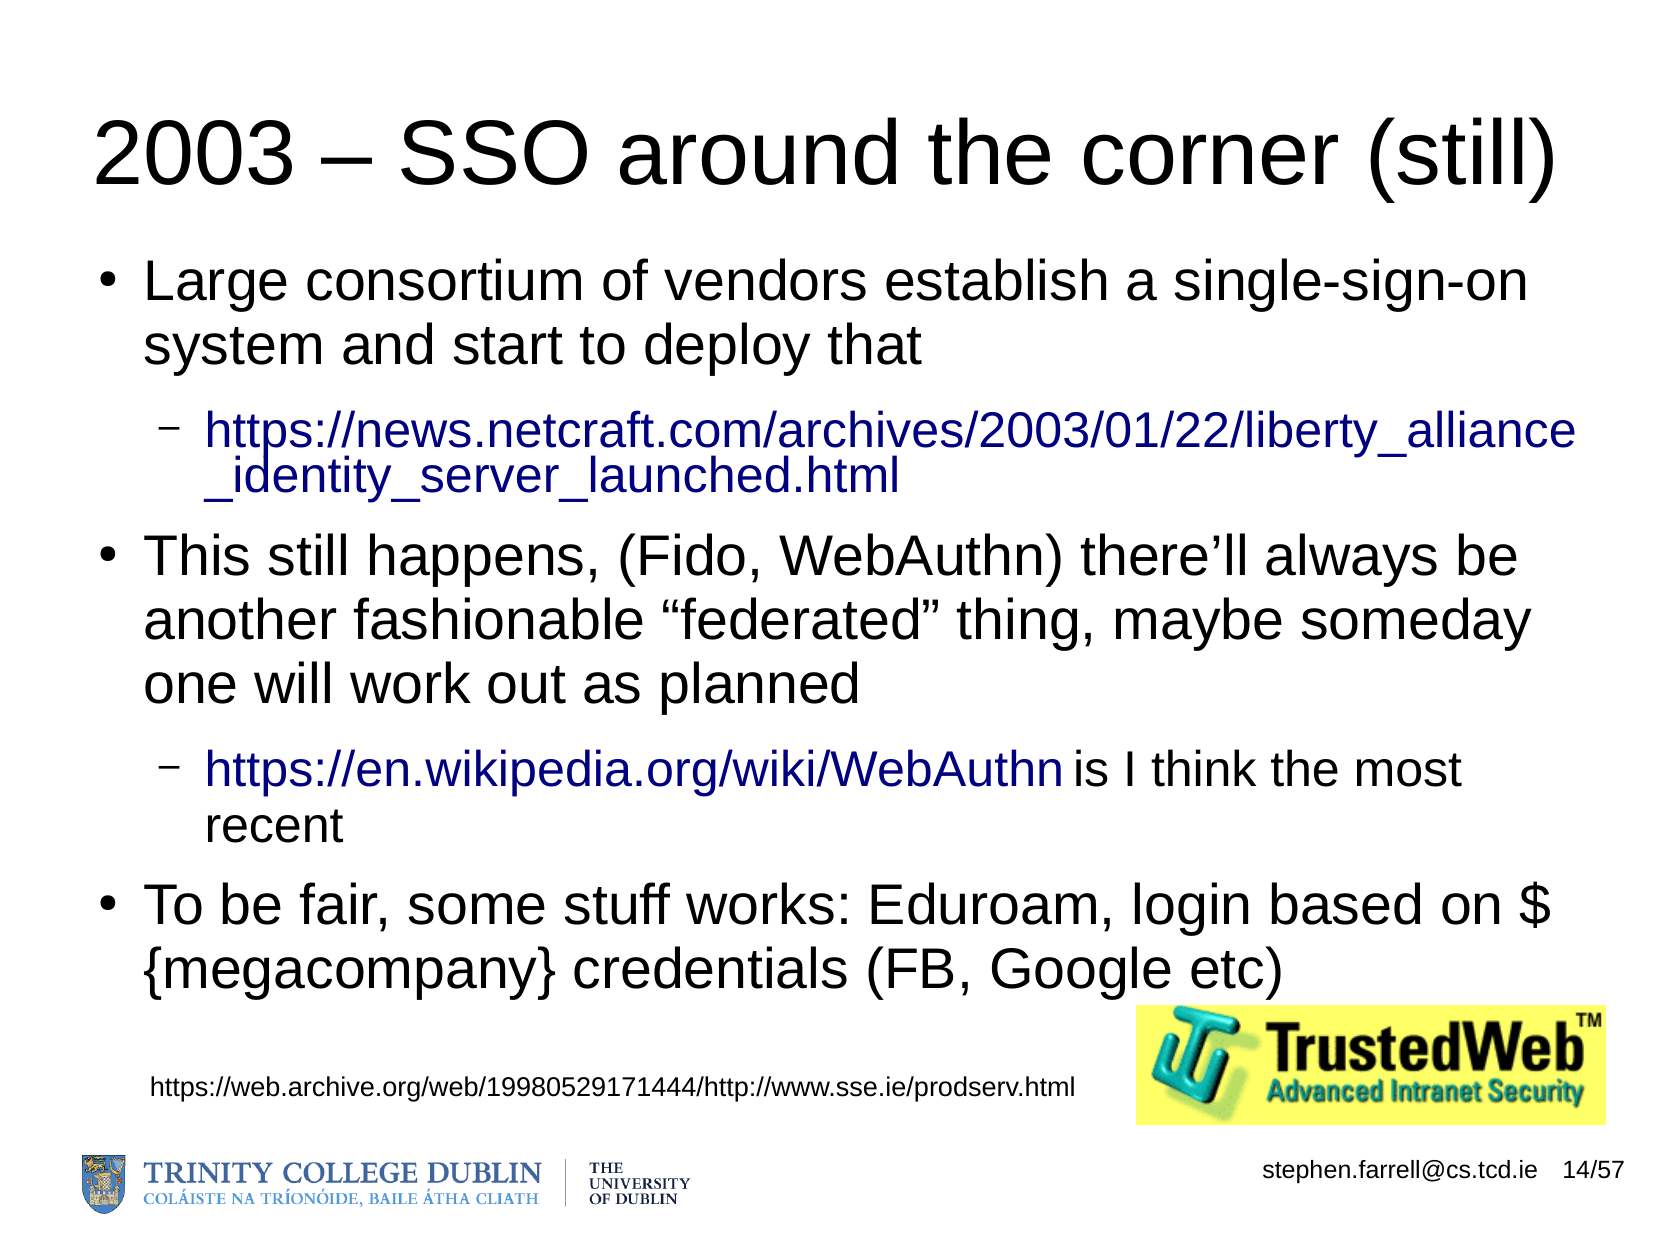

# 2003 – SSO around the corner (still)
Large consortium of vendors establish a single-sign-on system and start to deploy that
https://news.netcraft.com/archives/2003/01/22/liberty_alliance_identity_server_launched.html
This still happens, (Fido, WebAuthn) there’ll always be another fashionable “federated” thing, maybe someday one will work out as planned
https://en.wikipedia.org/wiki/WebAuthn is I think the most recent
To be fair, some stuff works: Eduroam, login based on ${megacompany} credentials (FB, Google etc)
https://web.archive.org/web/19980529171444/http://www.sse.ie/prodserv.html